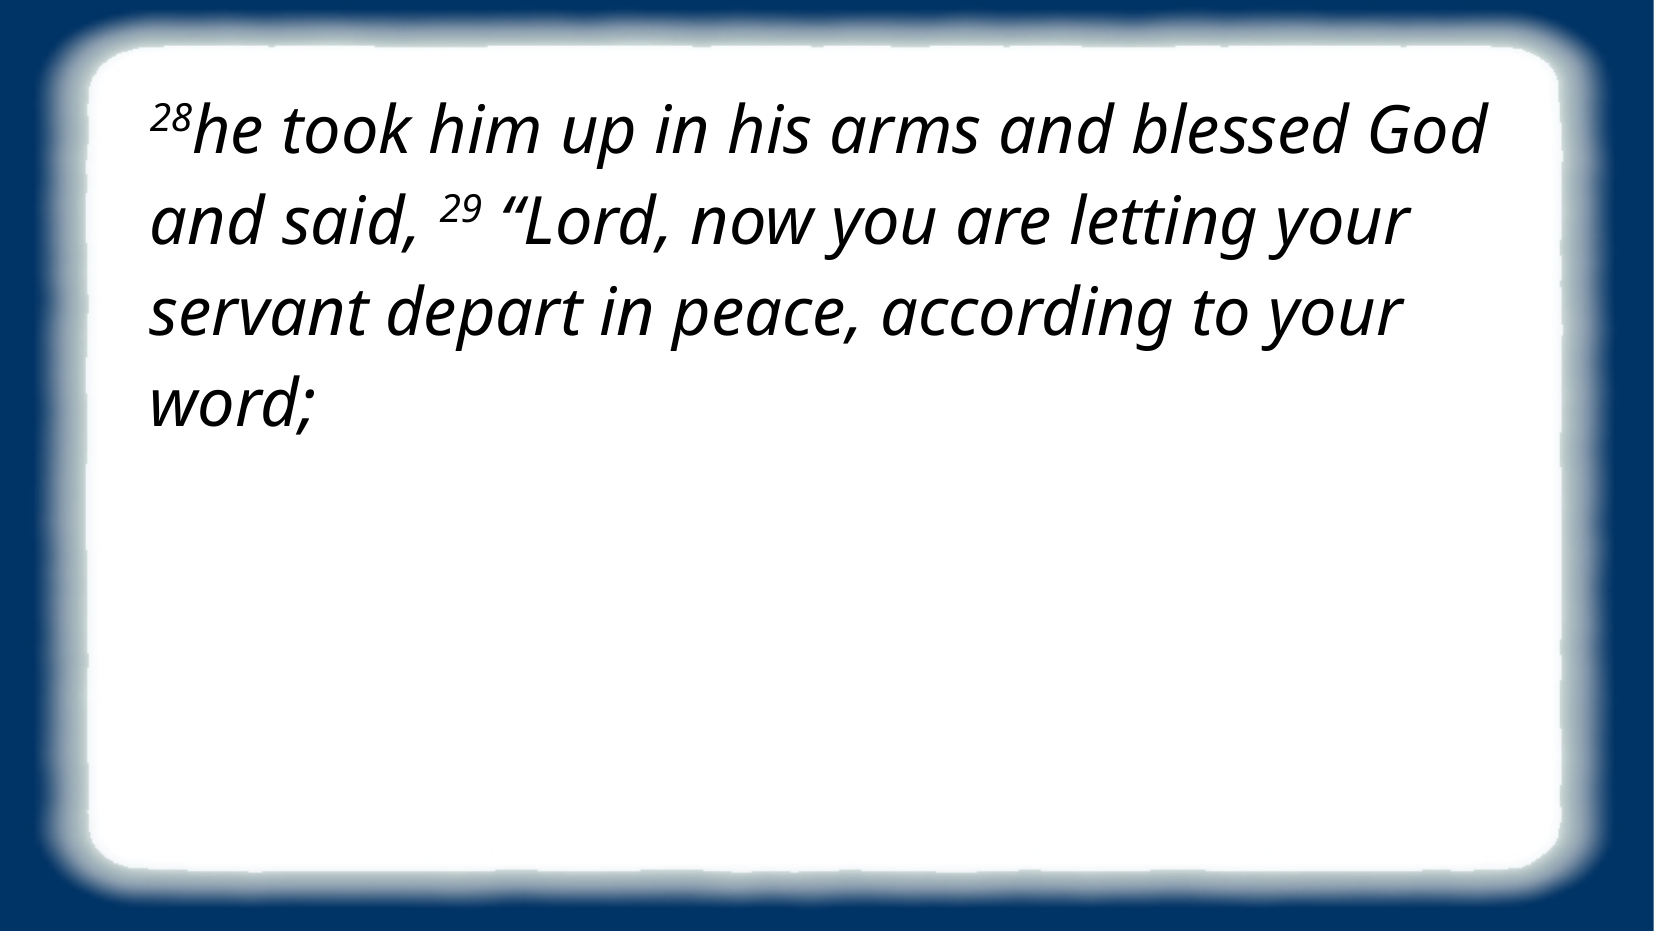

28he took him up in his arms and blessed God and said, 29 “Lord, now you are letting your servant depart in peace, according to your word;